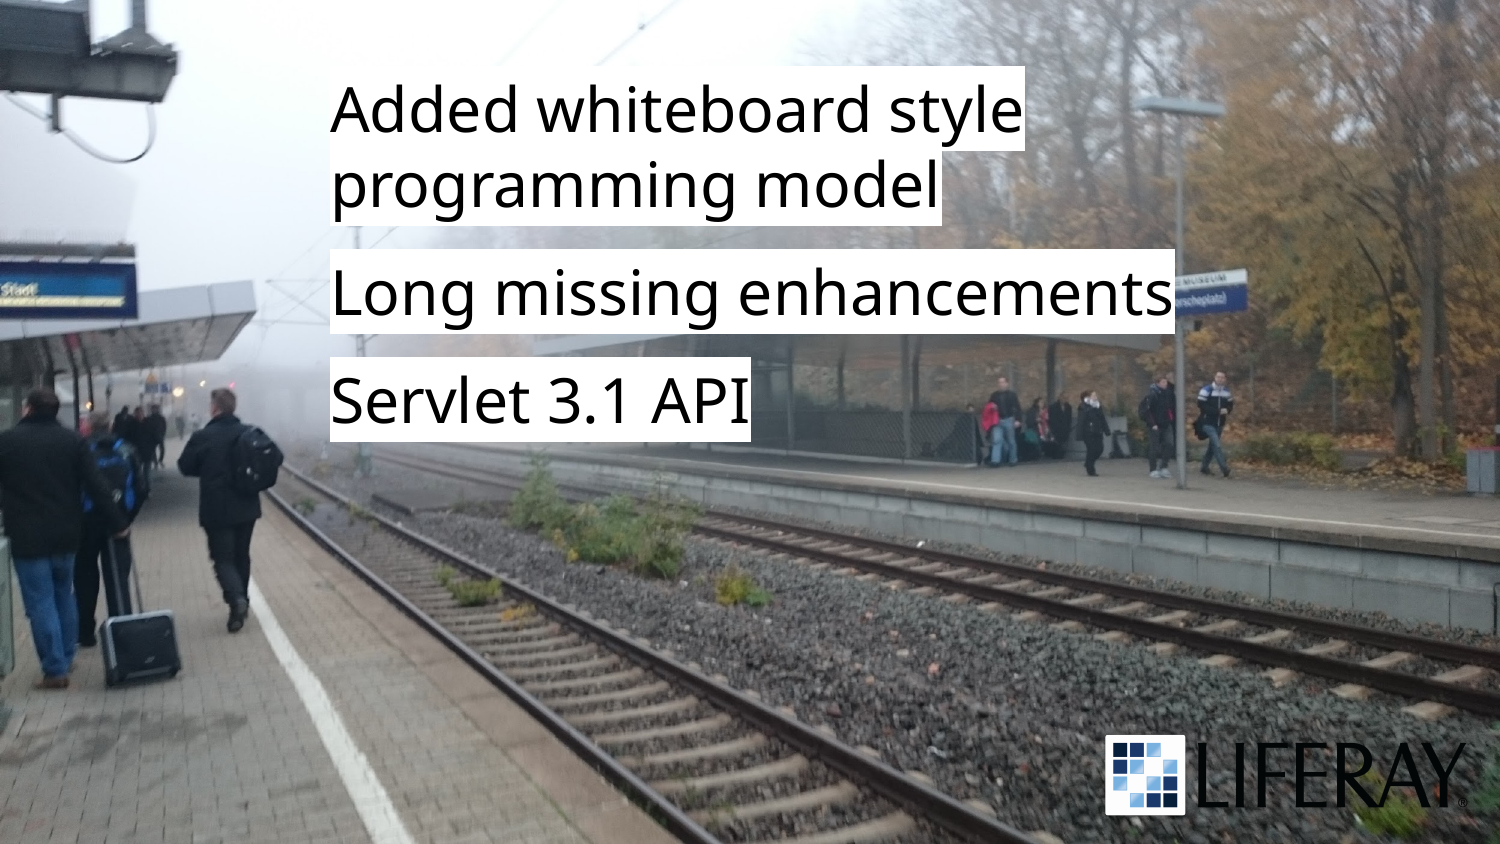

# Added whiteboard style programming model
Long missing enhancements
Servlet 3.1 API